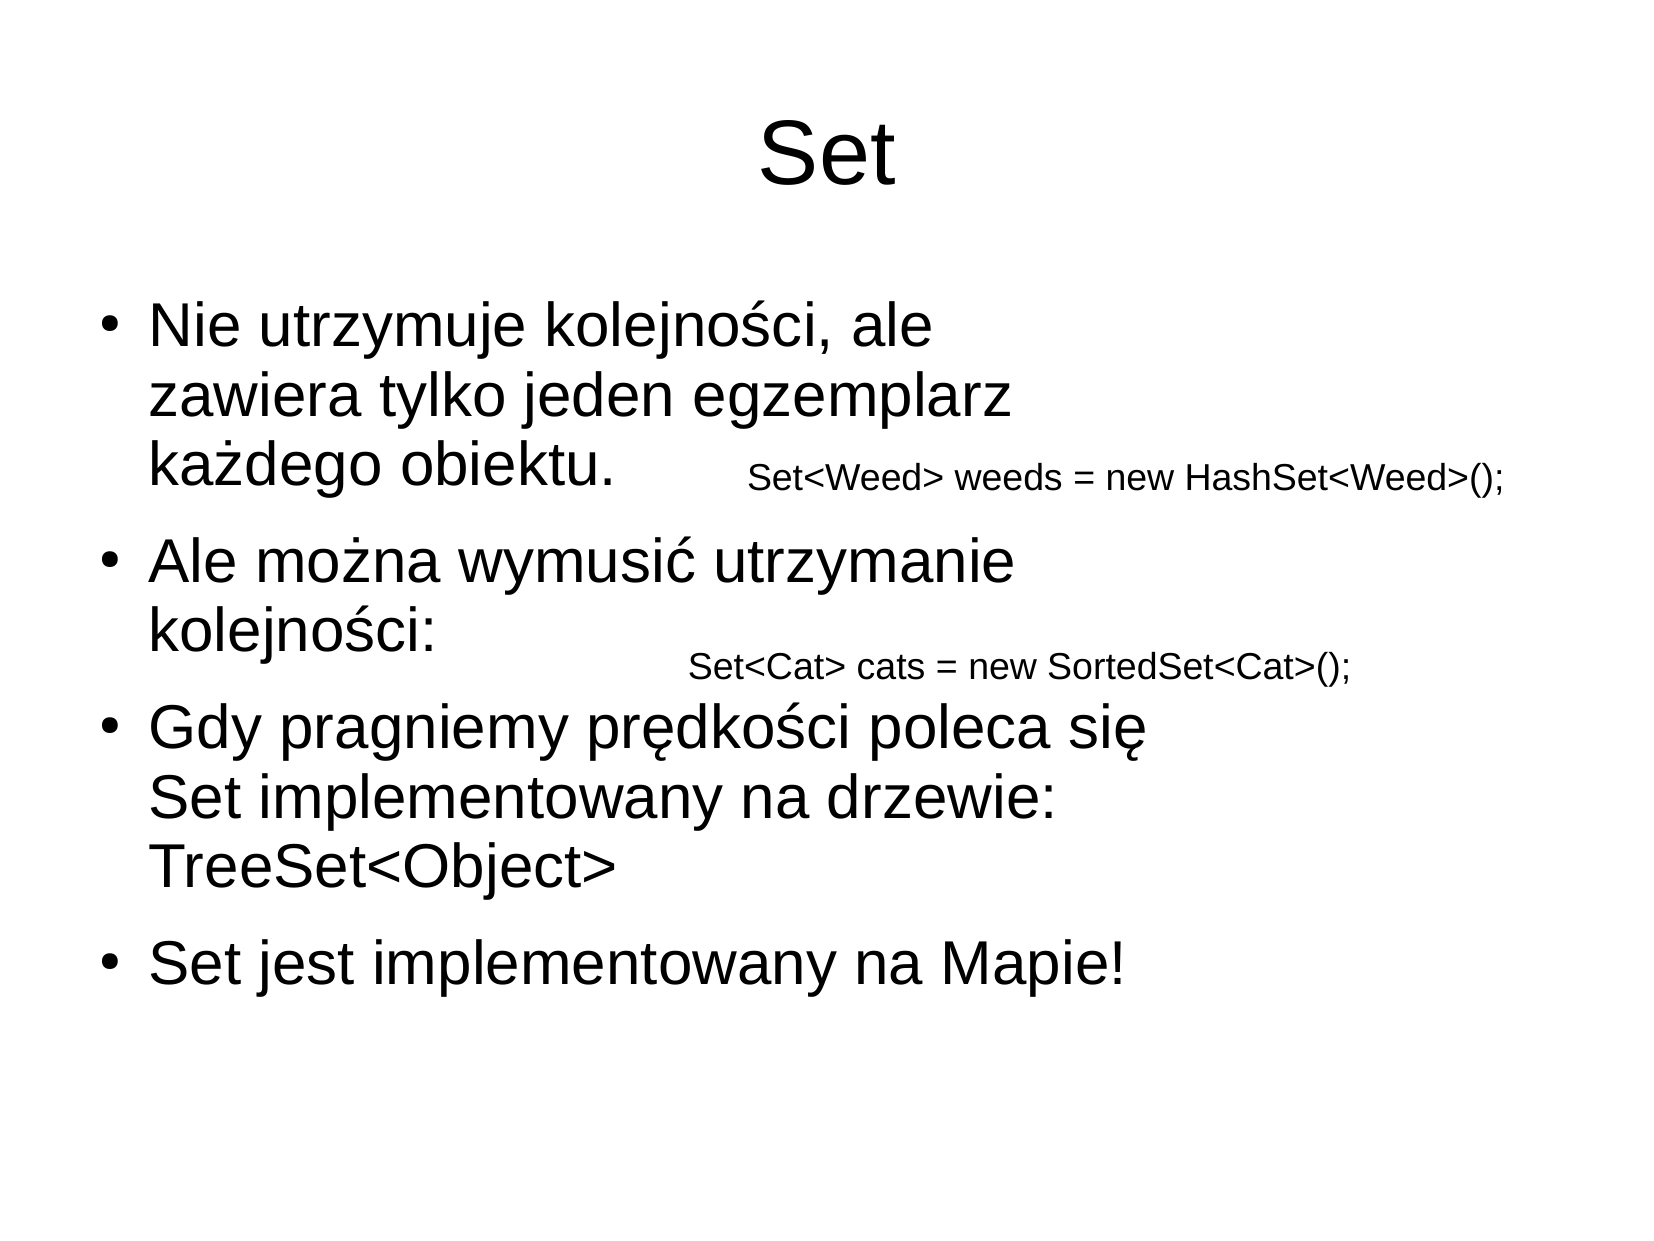

# Set
Nie utrzymuje kolejności, ale zawiera tylko jeden egzemplarz każdego obiektu.
Ale można wymusić utrzymanie kolejności:
Gdy pragniemy prędkości poleca się Set implementowany na drzewie: TreeSet<Object>
Set jest implementowany na Mapie!
Set<Weed> weeds = new HashSet<Weed>();
Set<Cat> cats = new SortedSet<Cat>();